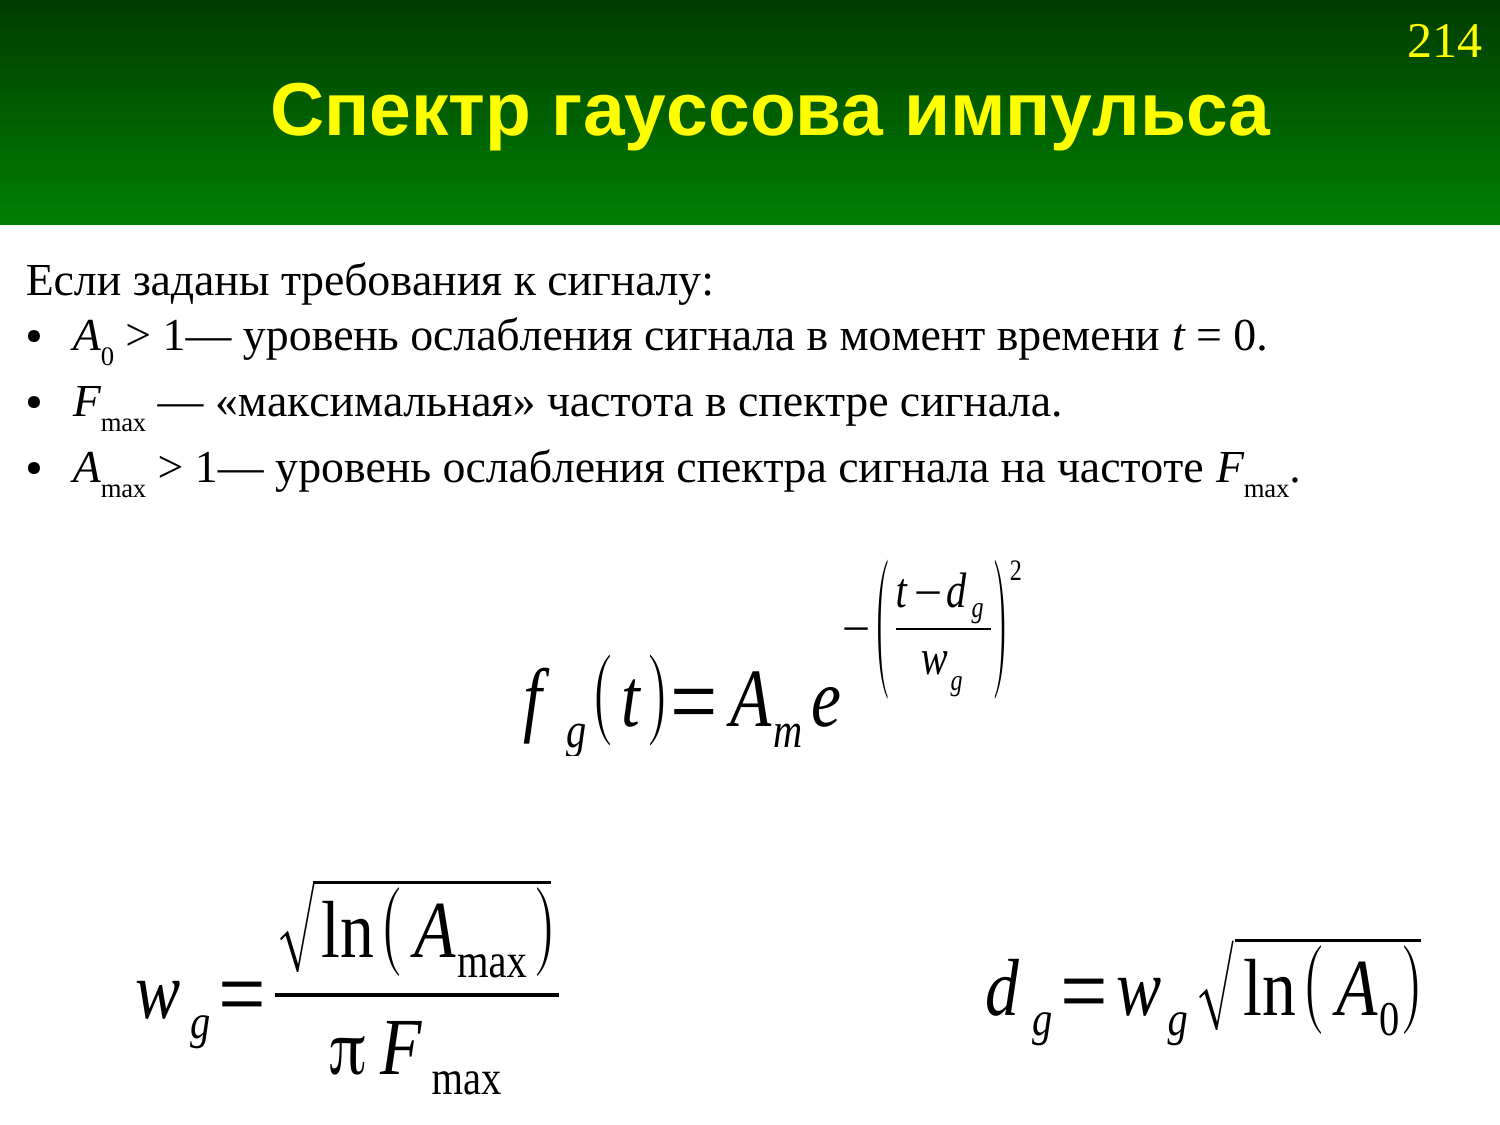

# Спектр гауссова импульса
Если заданы требования к сигналу:
 A0 > 1— уровень ослабления сигнала в момент времени t = 0.
 Fmax — «максимальная» частота в спектре сигнала.
 Amax > 1— уровень ослабления спектра сигнала на частоте Fmax.